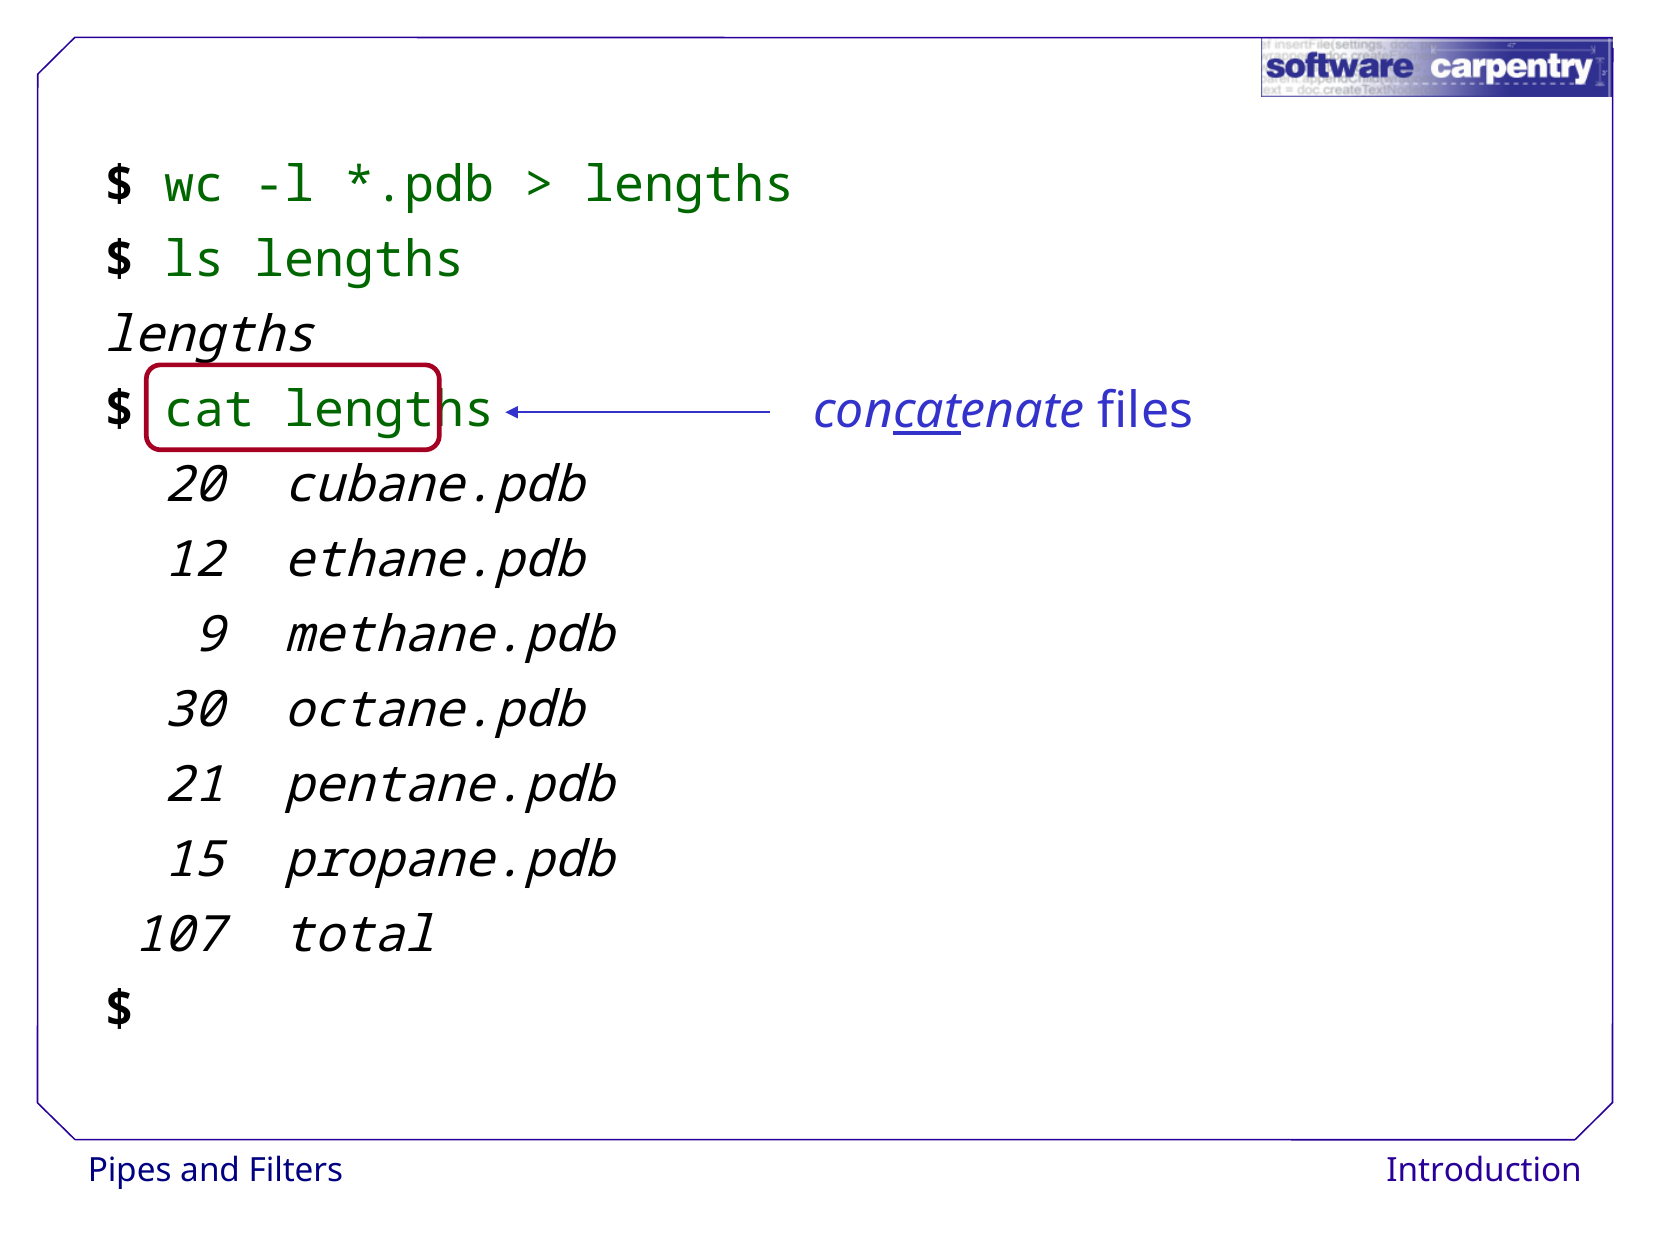

$ wc -l *.pdb > lengths
$ ls lengths
lengths
$ cat lengths
 20 cubane.pdb
 12 ethane.pdb
 9 methane.pdb
 30 octane.pdb
 21 pentane.pdb
 15 propane.pdb
 107 total
$
concatenate files